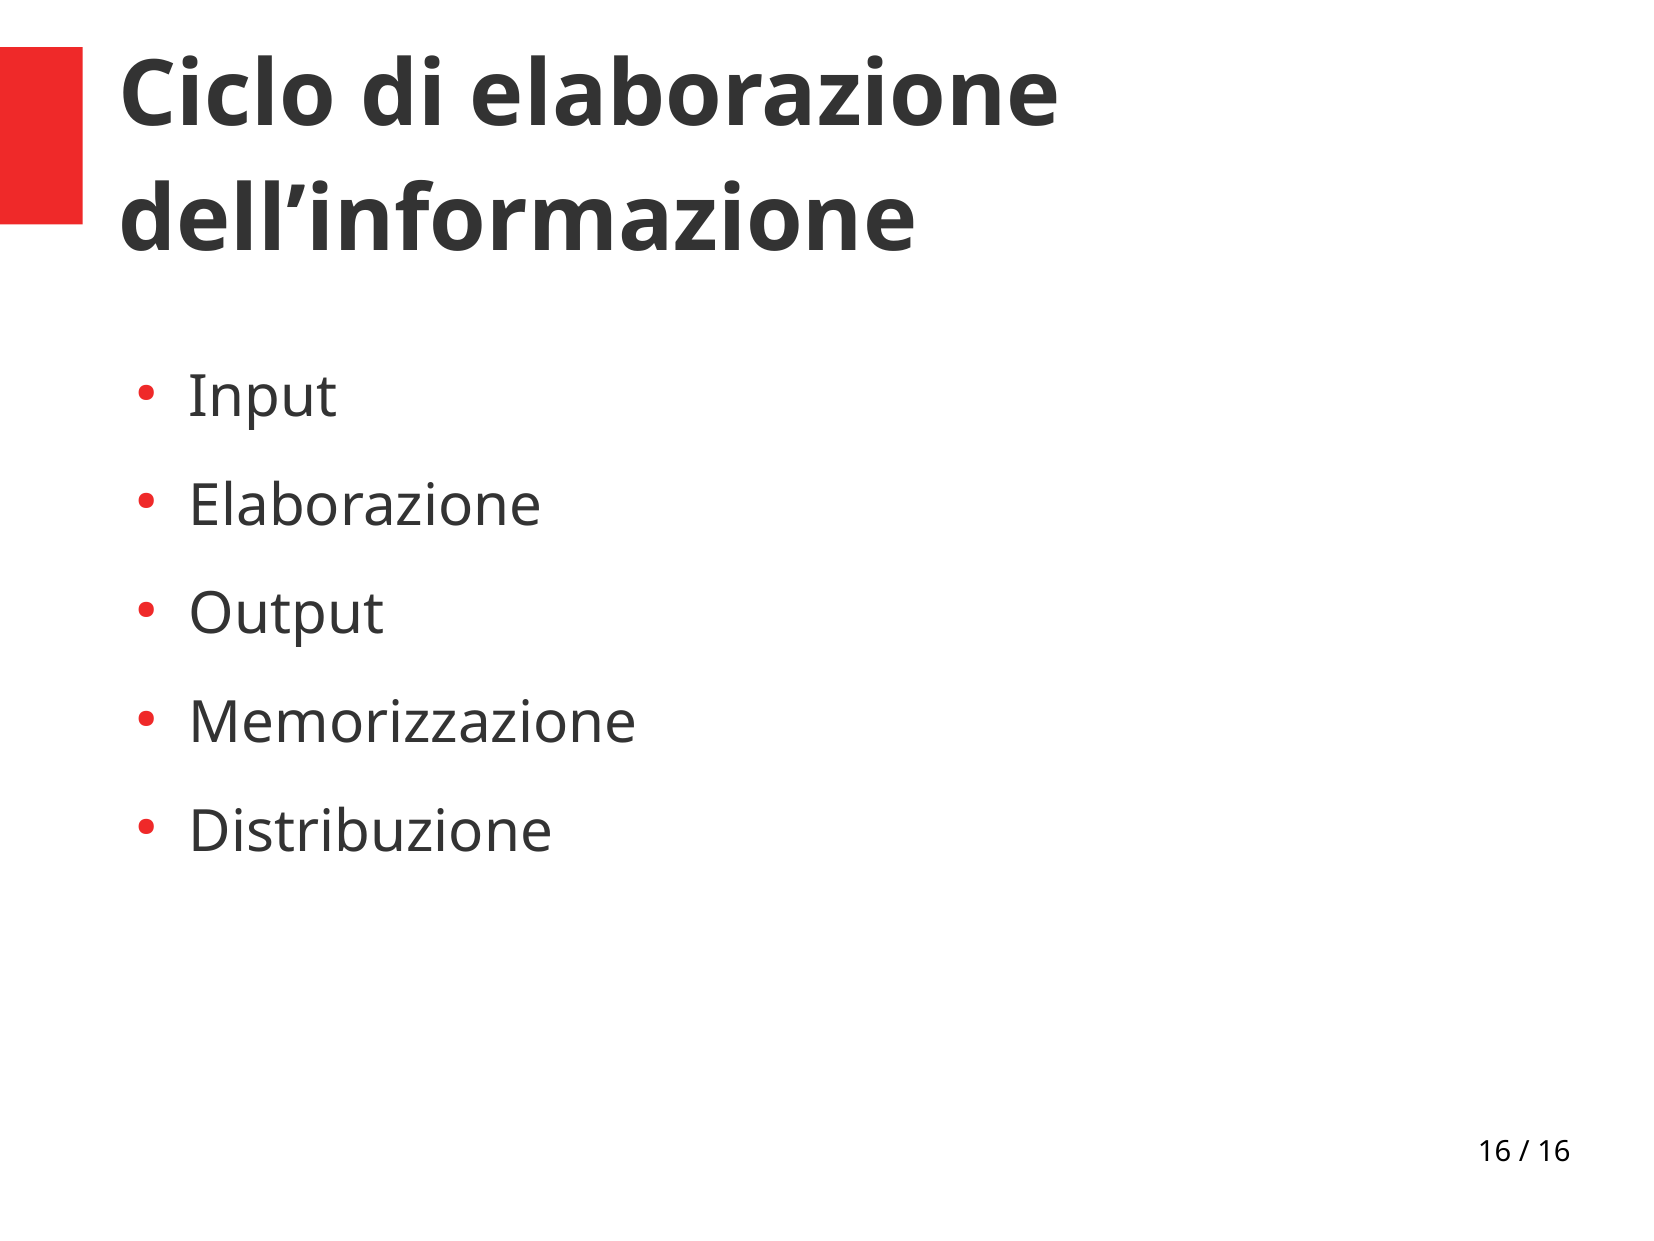

# Ciclo di elaborazione dell’informazione
Input
Elaborazione
Output
Memorizzazione
Distribuzione
16